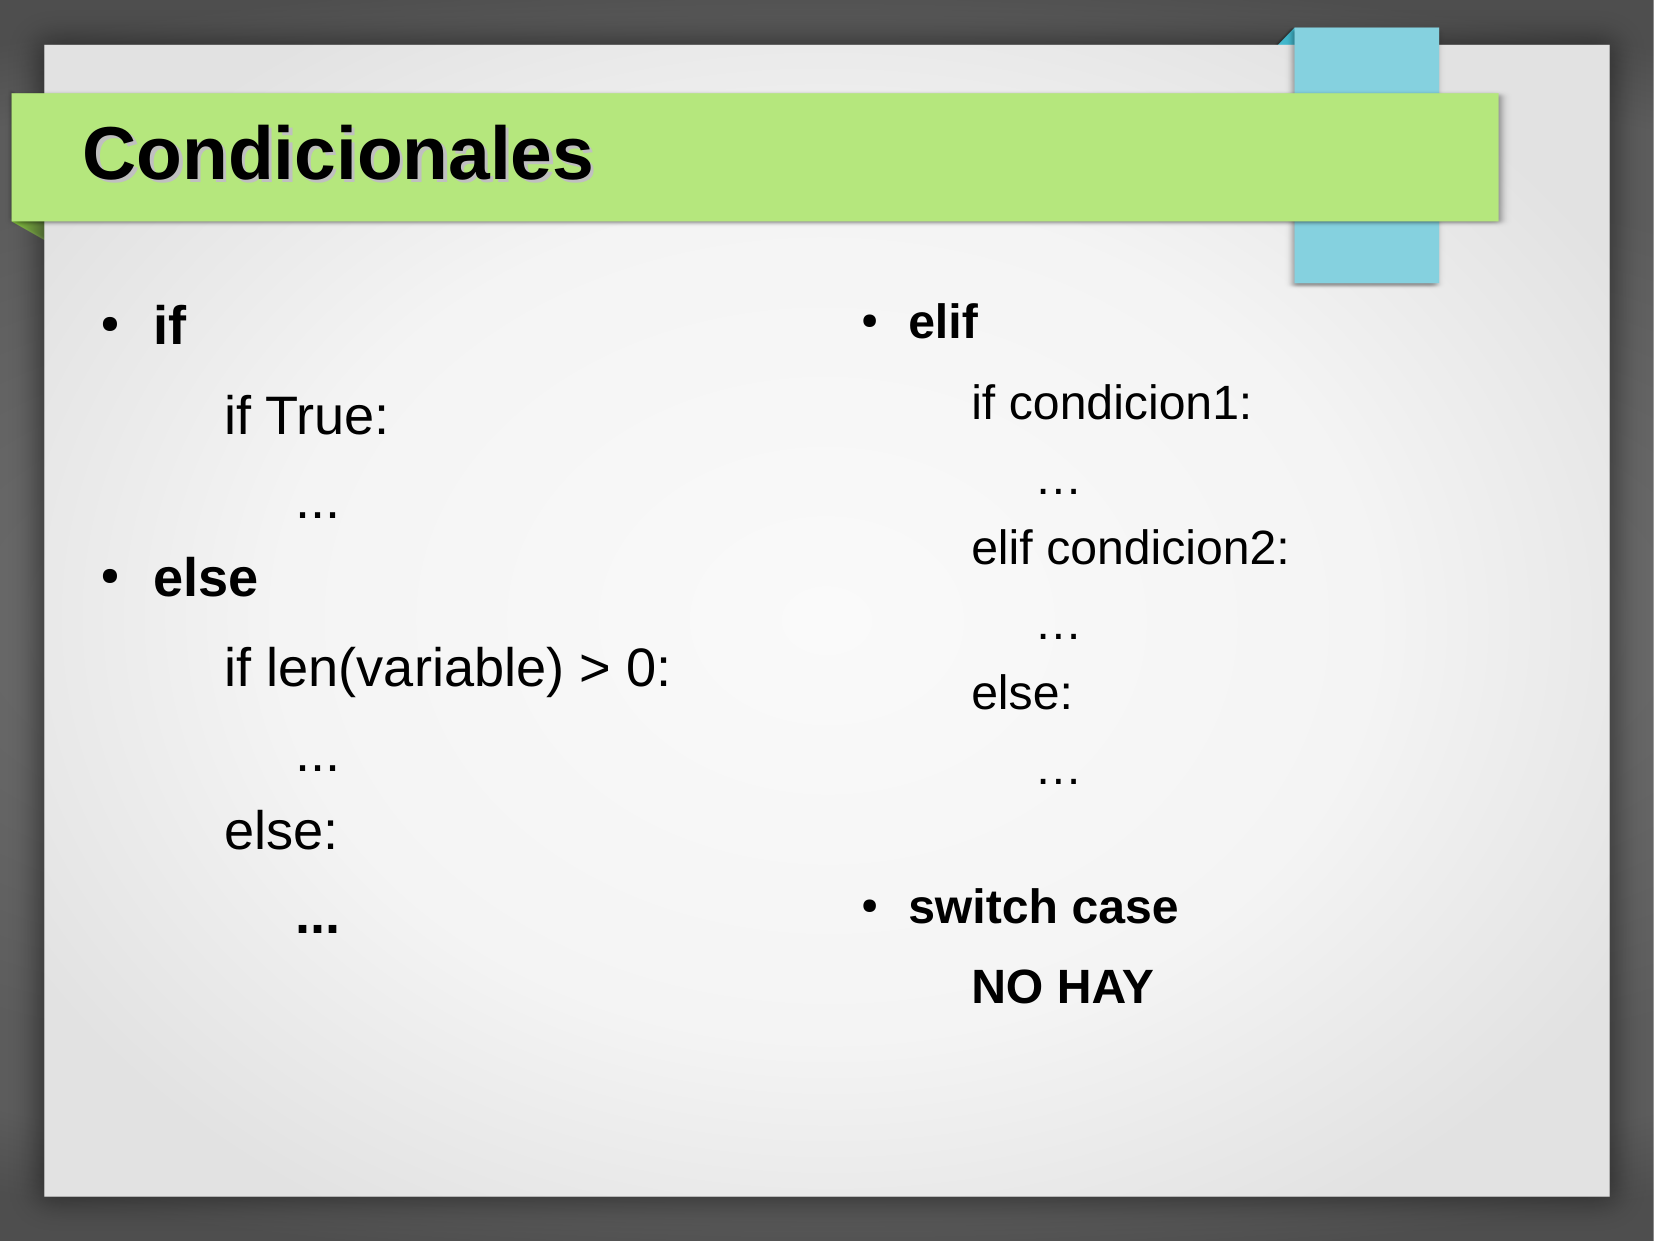

# Condicionales
if
if True:
...
else
if len(variable) > 0:
...
else:
...
elif
if condicion1:
…
elif condicion2:
…
else:
…
switch case
NO HAY